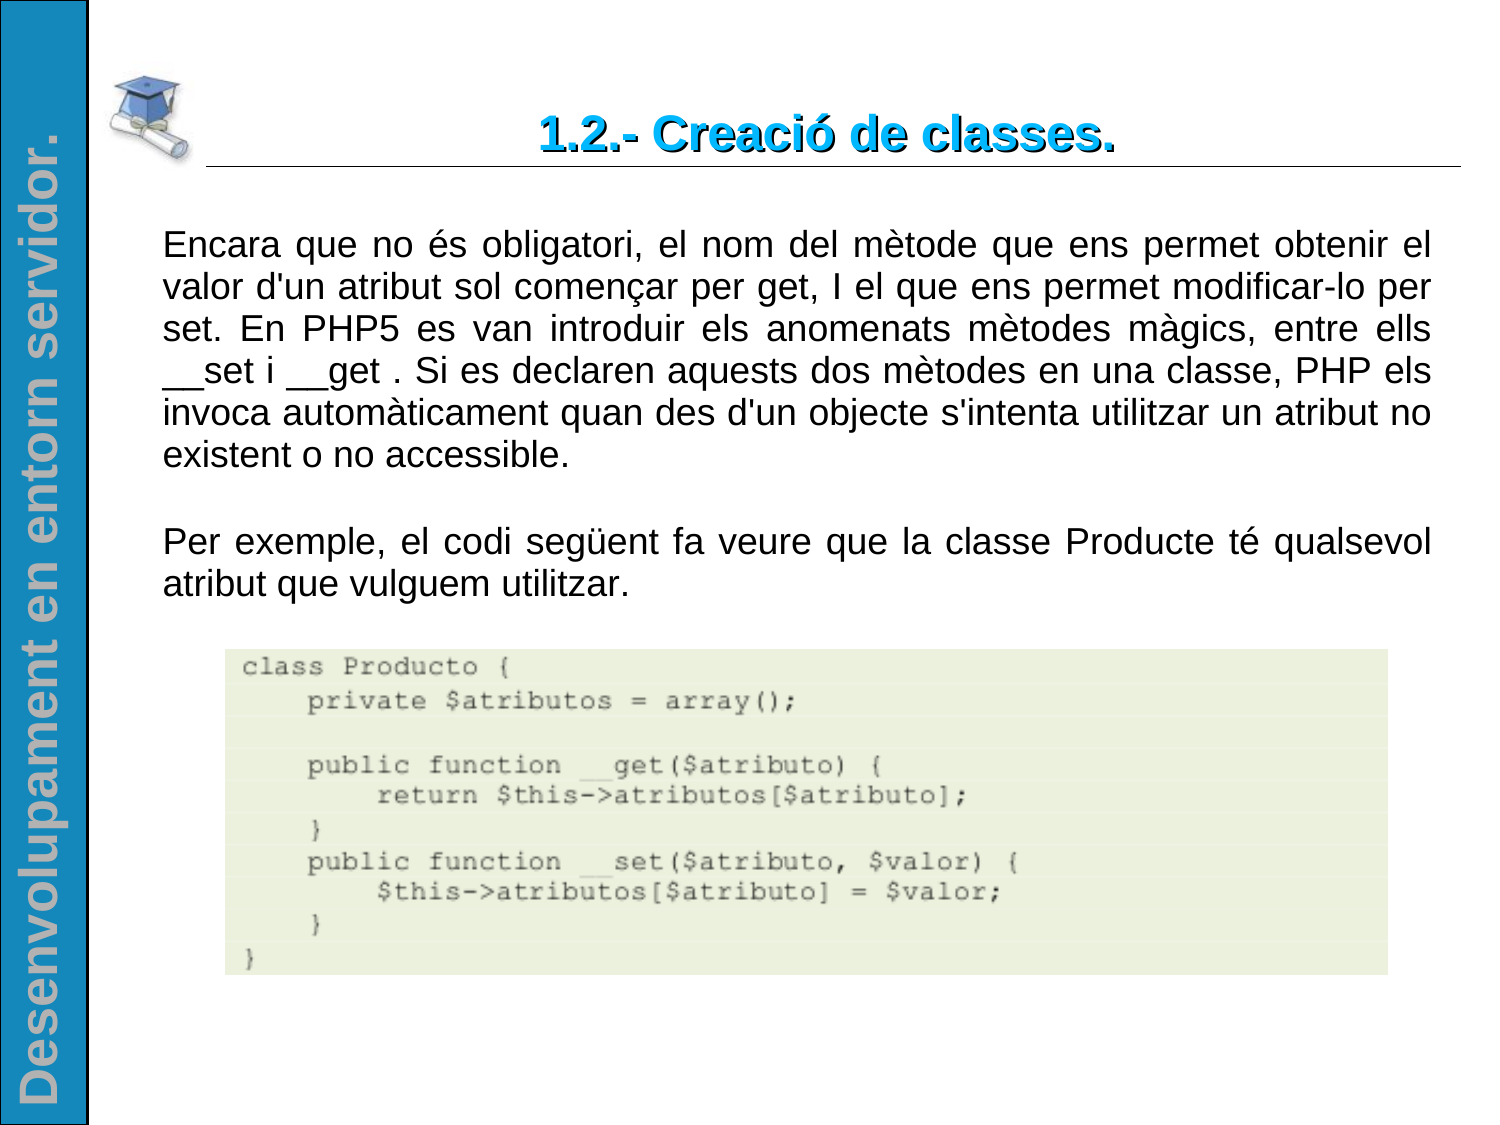

# 1.2.- Creació de classes.
Encara que no és obligatori, el nom del mètode que ens permet obtenir el valor d'un atribut sol començar per get, I el que ens permet modificar-lo per set. En PHP5 es van introduir els anomenats mètodes màgics, entre ells __set i __get . Si es declaren aquests dos mètodes en una classe, PHP els invoca automàticament quan des d'un objecte s'intenta utilitzar un atribut no existent o no accessible.
Per exemple, el codi següent fa veure que la classe Producte té qualsevol atribut que vulguem utilitzar.